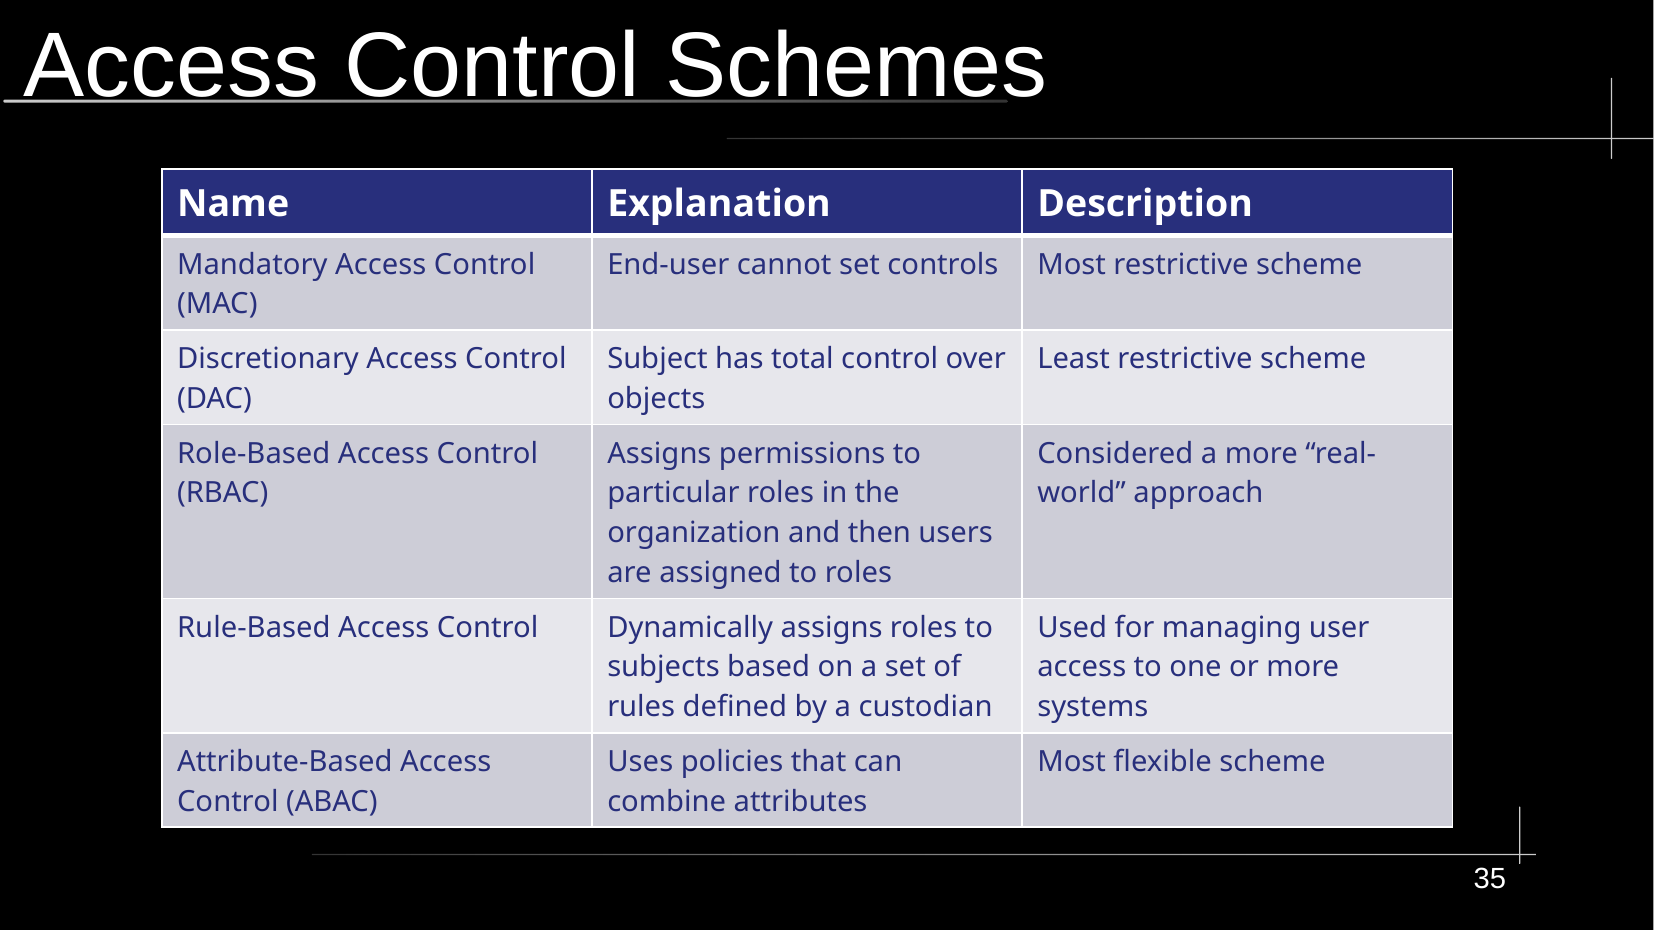

# Access Control Schemes
| Name | Explanation | Description |
| --- | --- | --- |
| Mandatory Access Control (MAC) | End-user cannot set controls | Most restrictive scheme |
| Discretionary Access Control (DAC) | Subject has total control over objects | Least restrictive scheme |
| Role-Based Access Control (RBAC) | Assigns permissions to particular roles in the organization and then users are assigned to roles | Considered a more “real-world” approach |
| Rule-Based Access Control | Dynamically assigns roles to subjects based on a set of rules defined by a custodian | Used for managing user access to one or more systems |
| Attribute-Based Access Control (ABAC) | Uses policies that can combine attributes | Most flexible scheme |
35